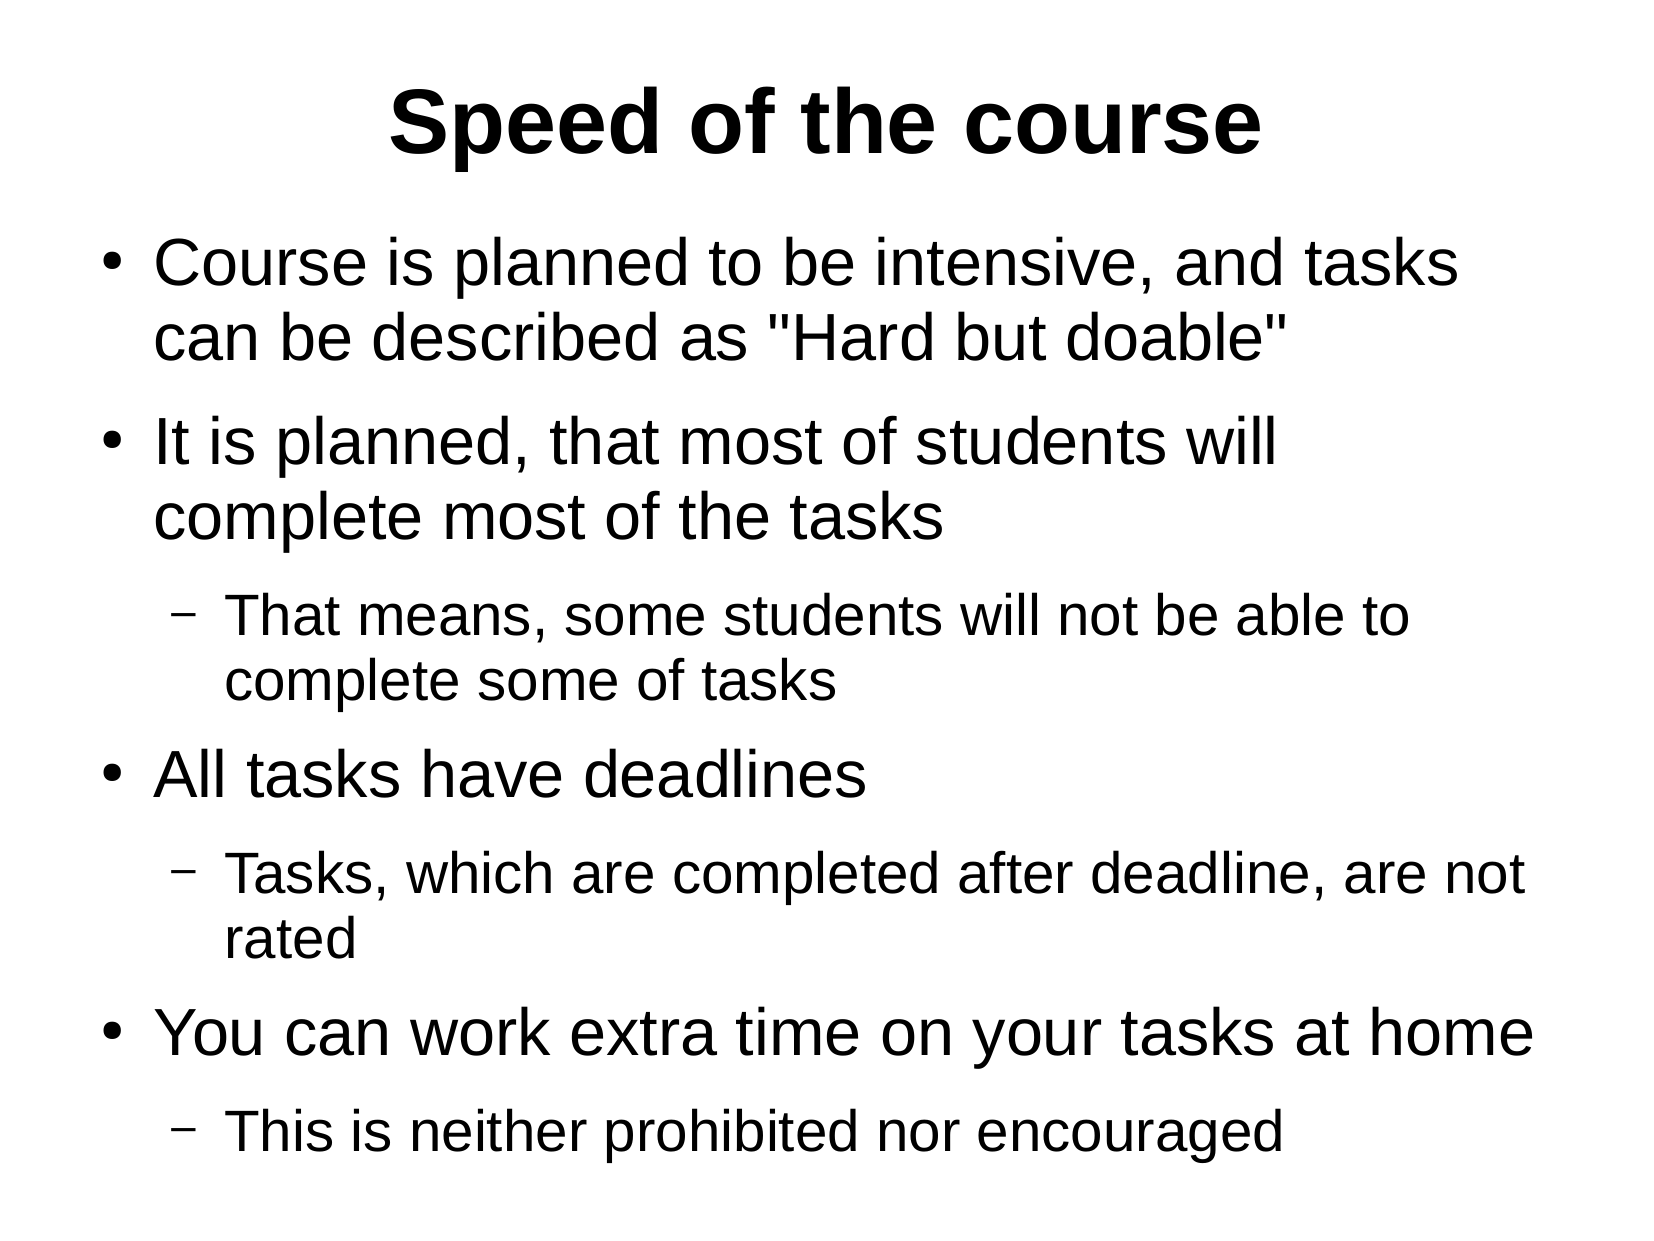

# Speed of the course
Course is planned to be intensive, and tasks can be described as "Hard but doable"
It is planned, that most of students will complete most of the tasks
That means, some students will not be able to complete some of tasks
All tasks have deadlines
Tasks, which are completed after deadline, are not rated
You can work extra time on your tasks at home
This is neither prohibited nor encouraged